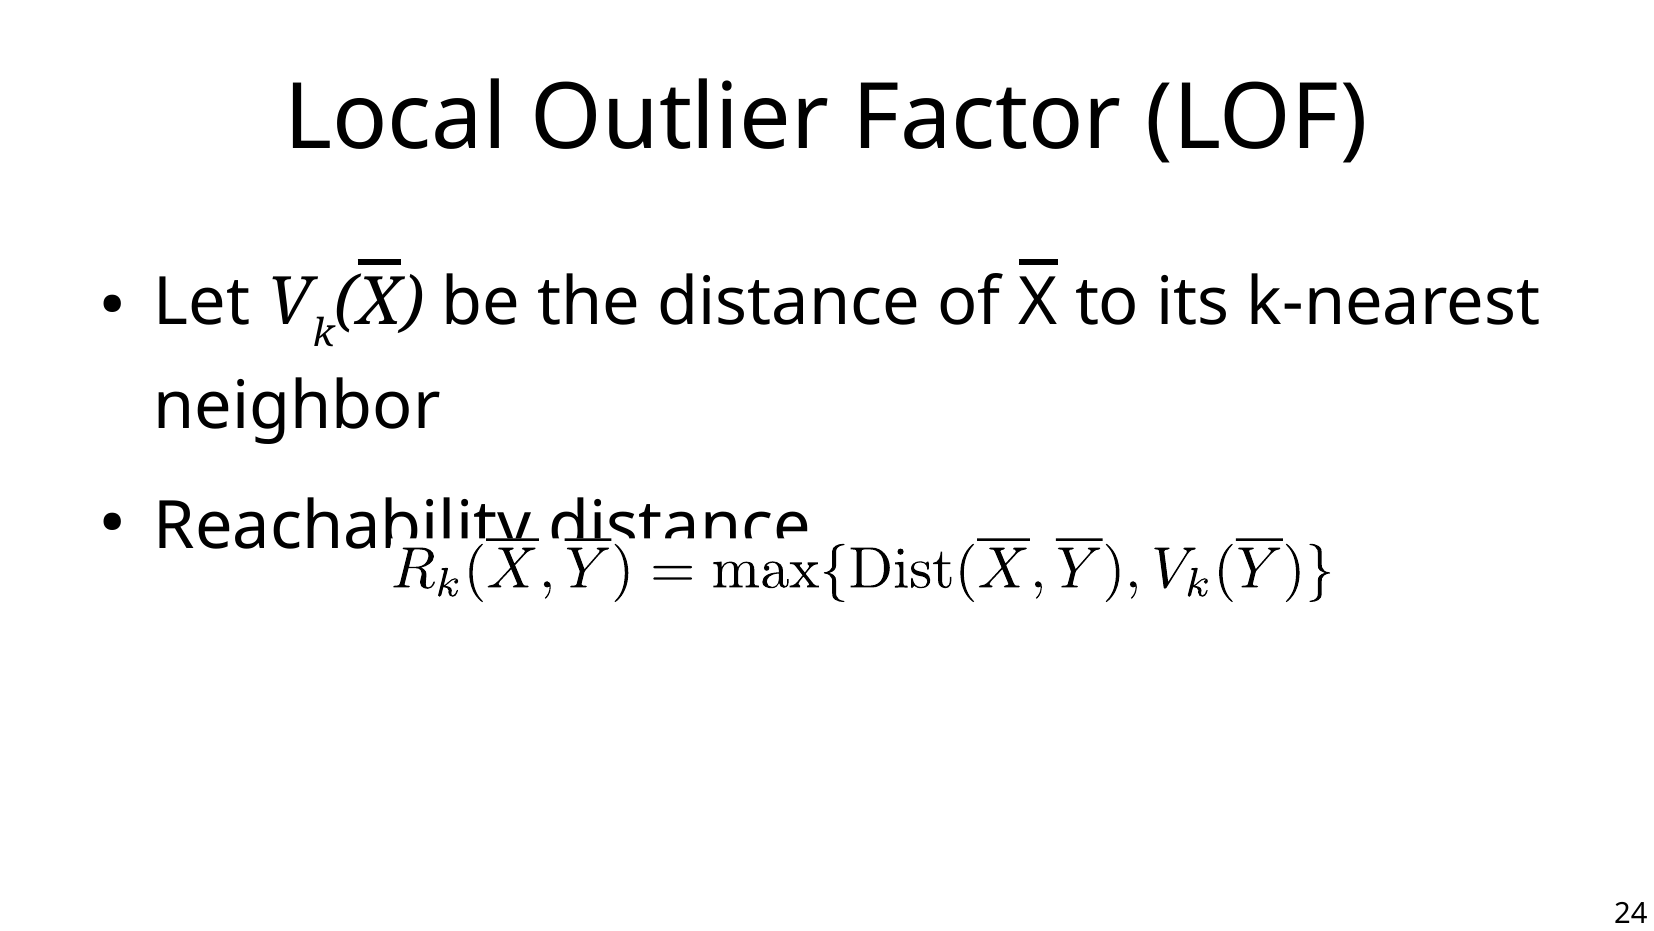

# Local Outlier Factor (LOF)
Let Vk(X) be the distance of X to its k-nearest neighbor
Reachability distance
24